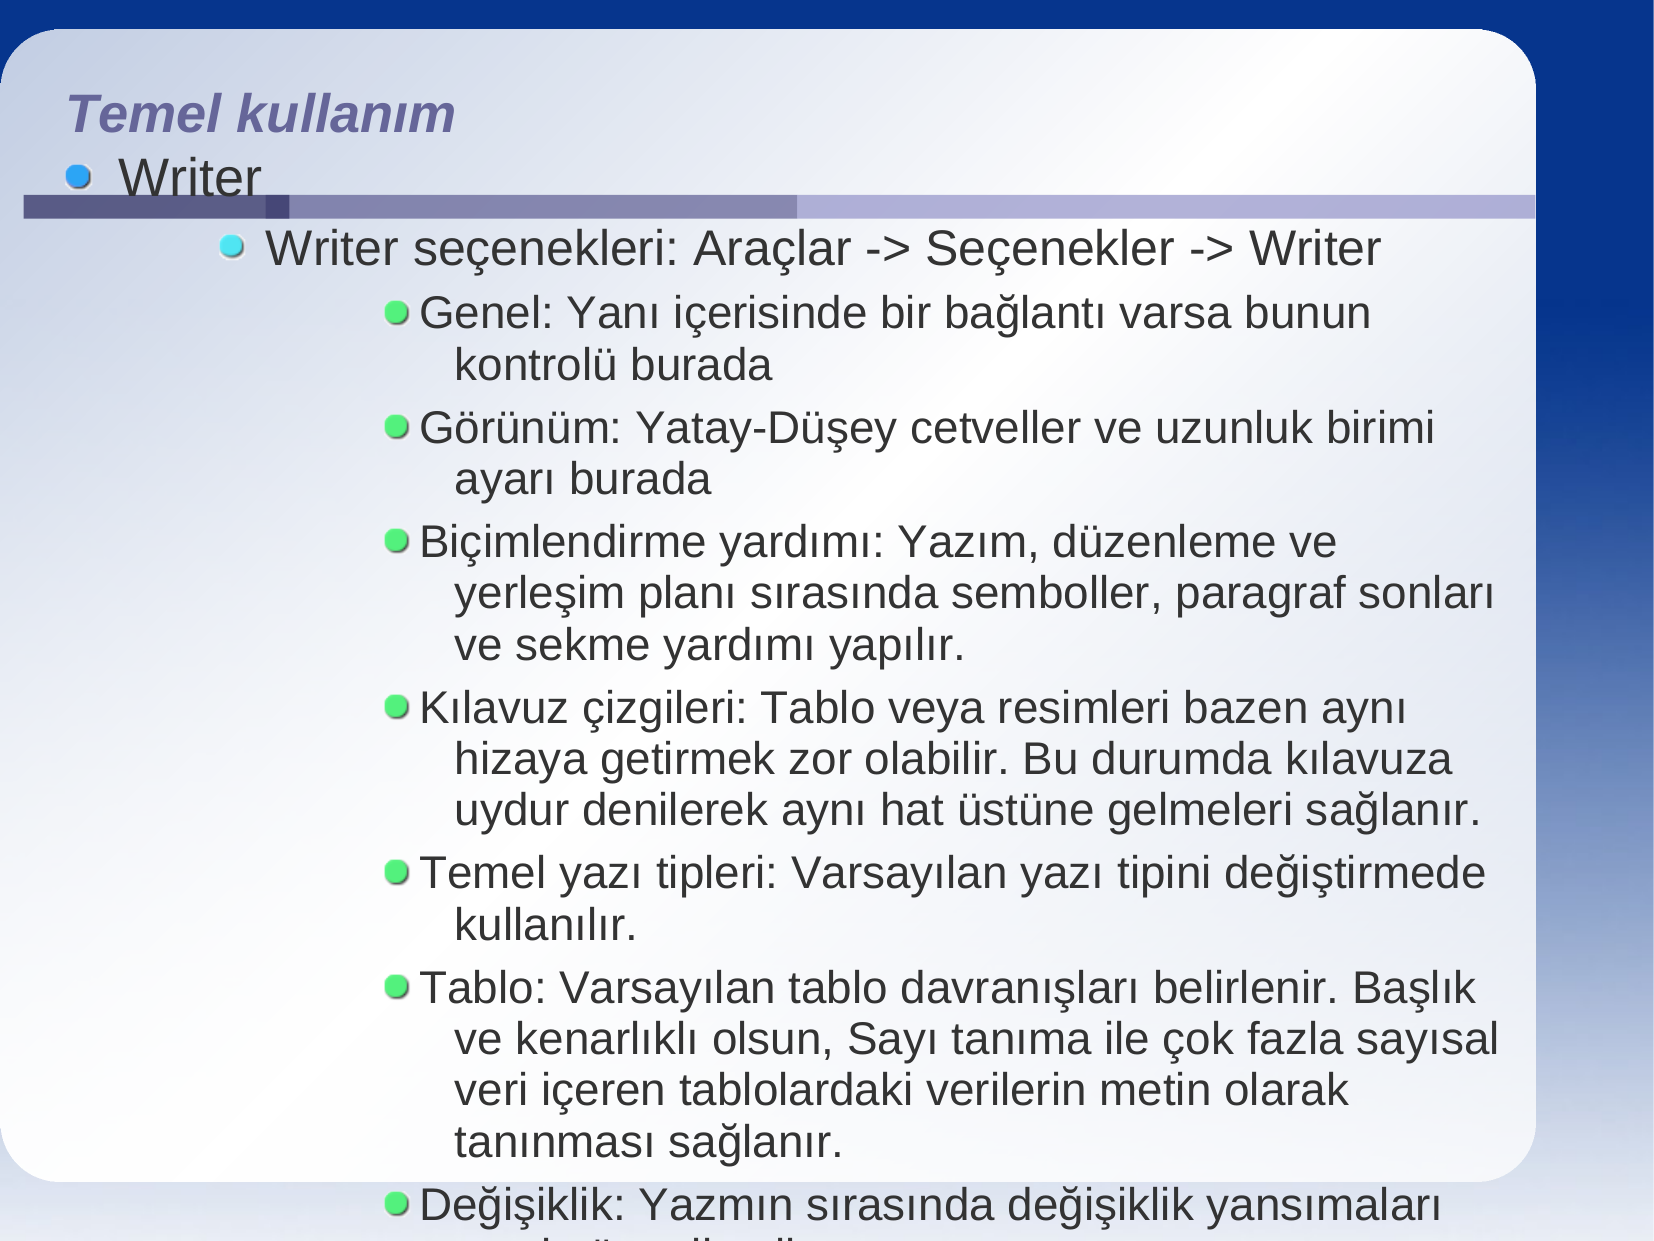

# Temel kullanım
Writer
Writer seçenekleri: Araçlar -> Seçenekler -> Writer
Genel: Yanı içerisinde bir bağlantı varsa bunun kontrolü burada
Görünüm: Yatay-Düşey cetveller ve uzunluk birimi ayarı burada
Biçimlendirme yardımı: Yazım, düzenleme ve yerleşim planı sırasında semboller, paragraf sonları ve sekme yardımı yapılır.
Kılavuz çizgileri: Tablo veya resimleri bazen aynı hizaya getirmek zor olabilir. Bu durumda kılavuza uydur denilerek aynı hat üstüne gelmeleri sağlanır.
Temel yazı tipleri: Varsayılan yazı tipini değiştirmede kullanılır.
Tablo: Varsayılan tablo davranışları belirlenir. Başlık ve kenarlıklı olsun, Sayı tanıma ile çok fazla sayısal veri içeren tablolardaki verilerin metin olarak tanınması sağlanır.
Değişiklik: Yazmın sırasında değişiklik yansımaları nasıl gösterilmeli
Uyumluluk: MSO ile uyumluluk isteniyorsa işaretlenmeli
Otomatik başlık: Oluşturulduğunda otomatik başlık konmasını istediğiklerimiz